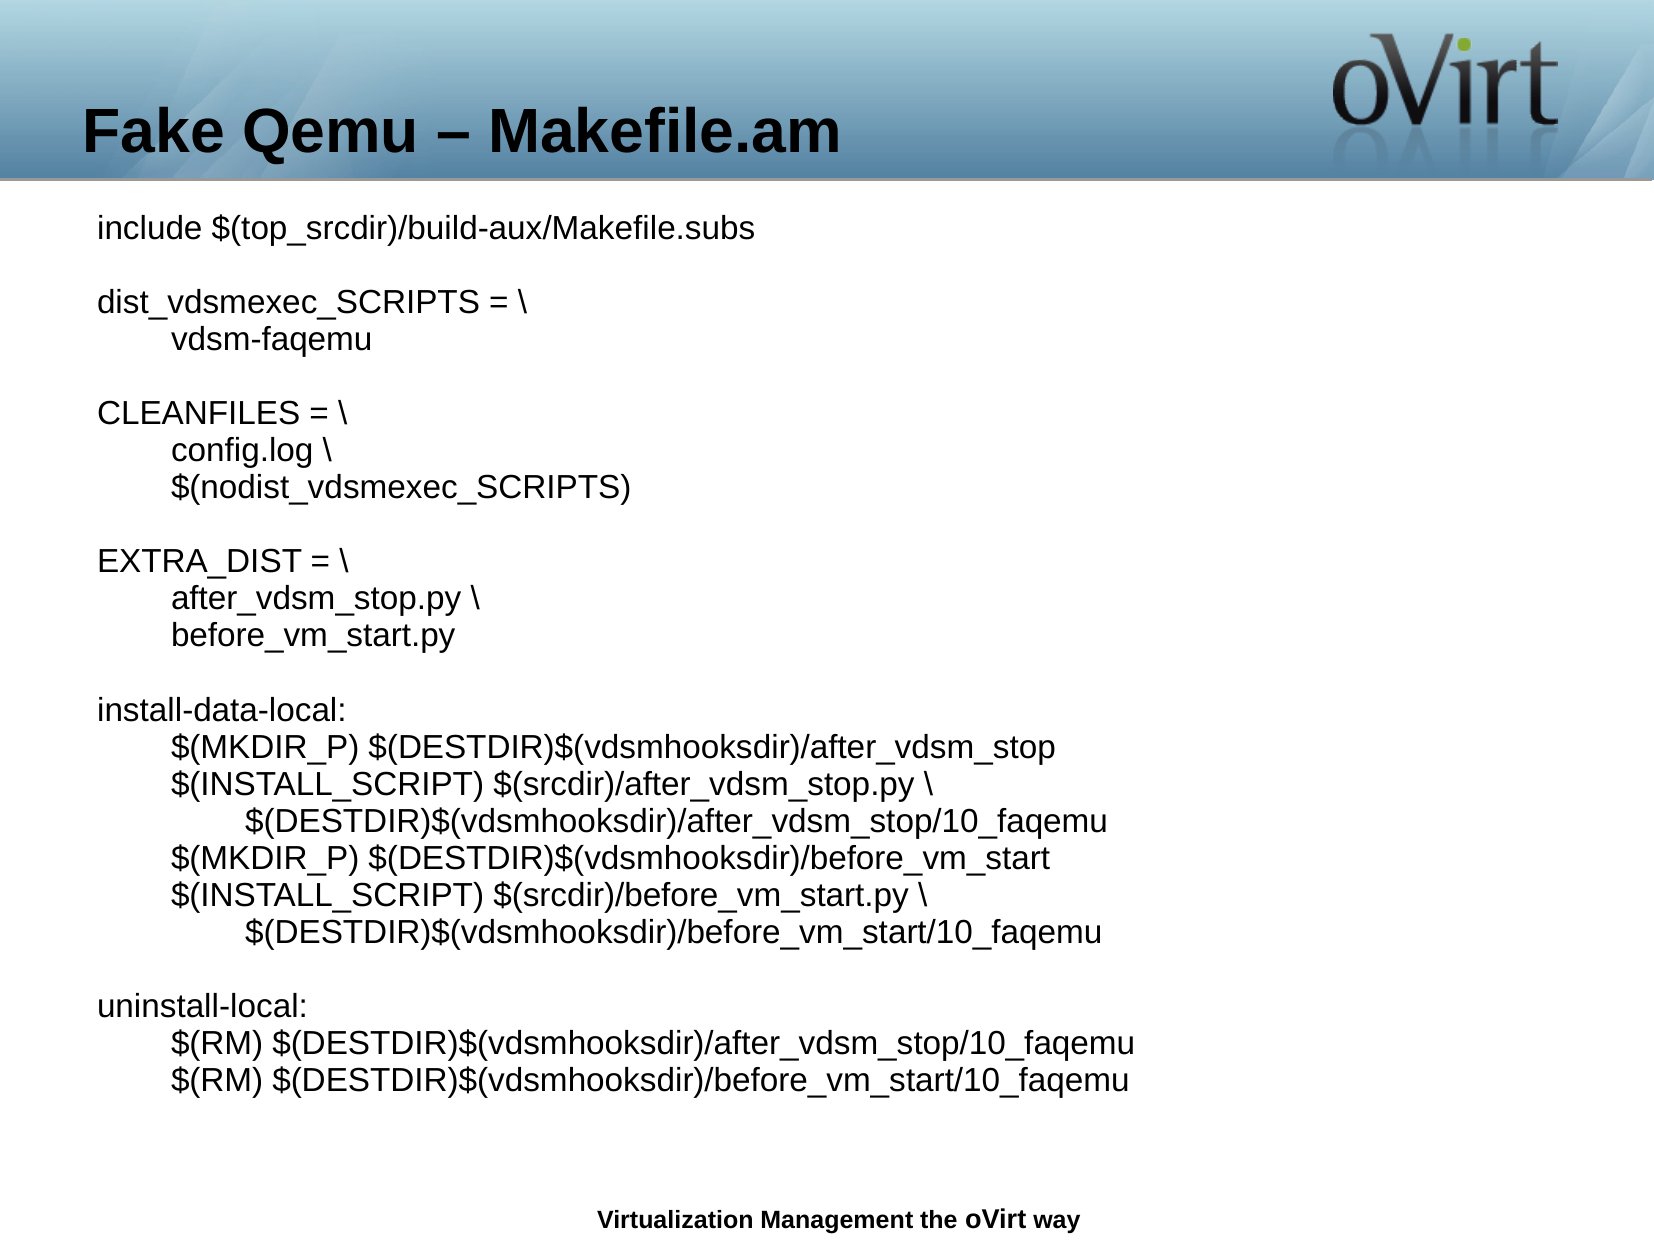

# Fake Qemu – Makefile.am
include $(top_srcdir)/build-aux/Makefile.subs
dist_vdsmexec_SCRIPTS = \
 vdsm-faqemu
CLEANFILES = \
 config.log \
 $(nodist_vdsmexec_SCRIPTS)
EXTRA_DIST = \
 after_vdsm_stop.py \
 before_vm_start.py
install-data-local:
 $(MKDIR_P) $(DESTDIR)$(vdsmhooksdir)/after_vdsm_stop
 $(INSTALL_SCRIPT) $(srcdir)/after_vdsm_stop.py \
 $(DESTDIR)$(vdsmhooksdir)/after_vdsm_stop/10_faqemu
 $(MKDIR_P) $(DESTDIR)$(vdsmhooksdir)/before_vm_start
 $(INSTALL_SCRIPT) $(srcdir)/before_vm_start.py \
 $(DESTDIR)$(vdsmhooksdir)/before_vm_start/10_faqemu
uninstall-local:
 $(RM) $(DESTDIR)$(vdsmhooksdir)/after_vdsm_stop/10_faqemu
 $(RM) $(DESTDIR)$(vdsmhooksdir)/before_vm_start/10_faqemu